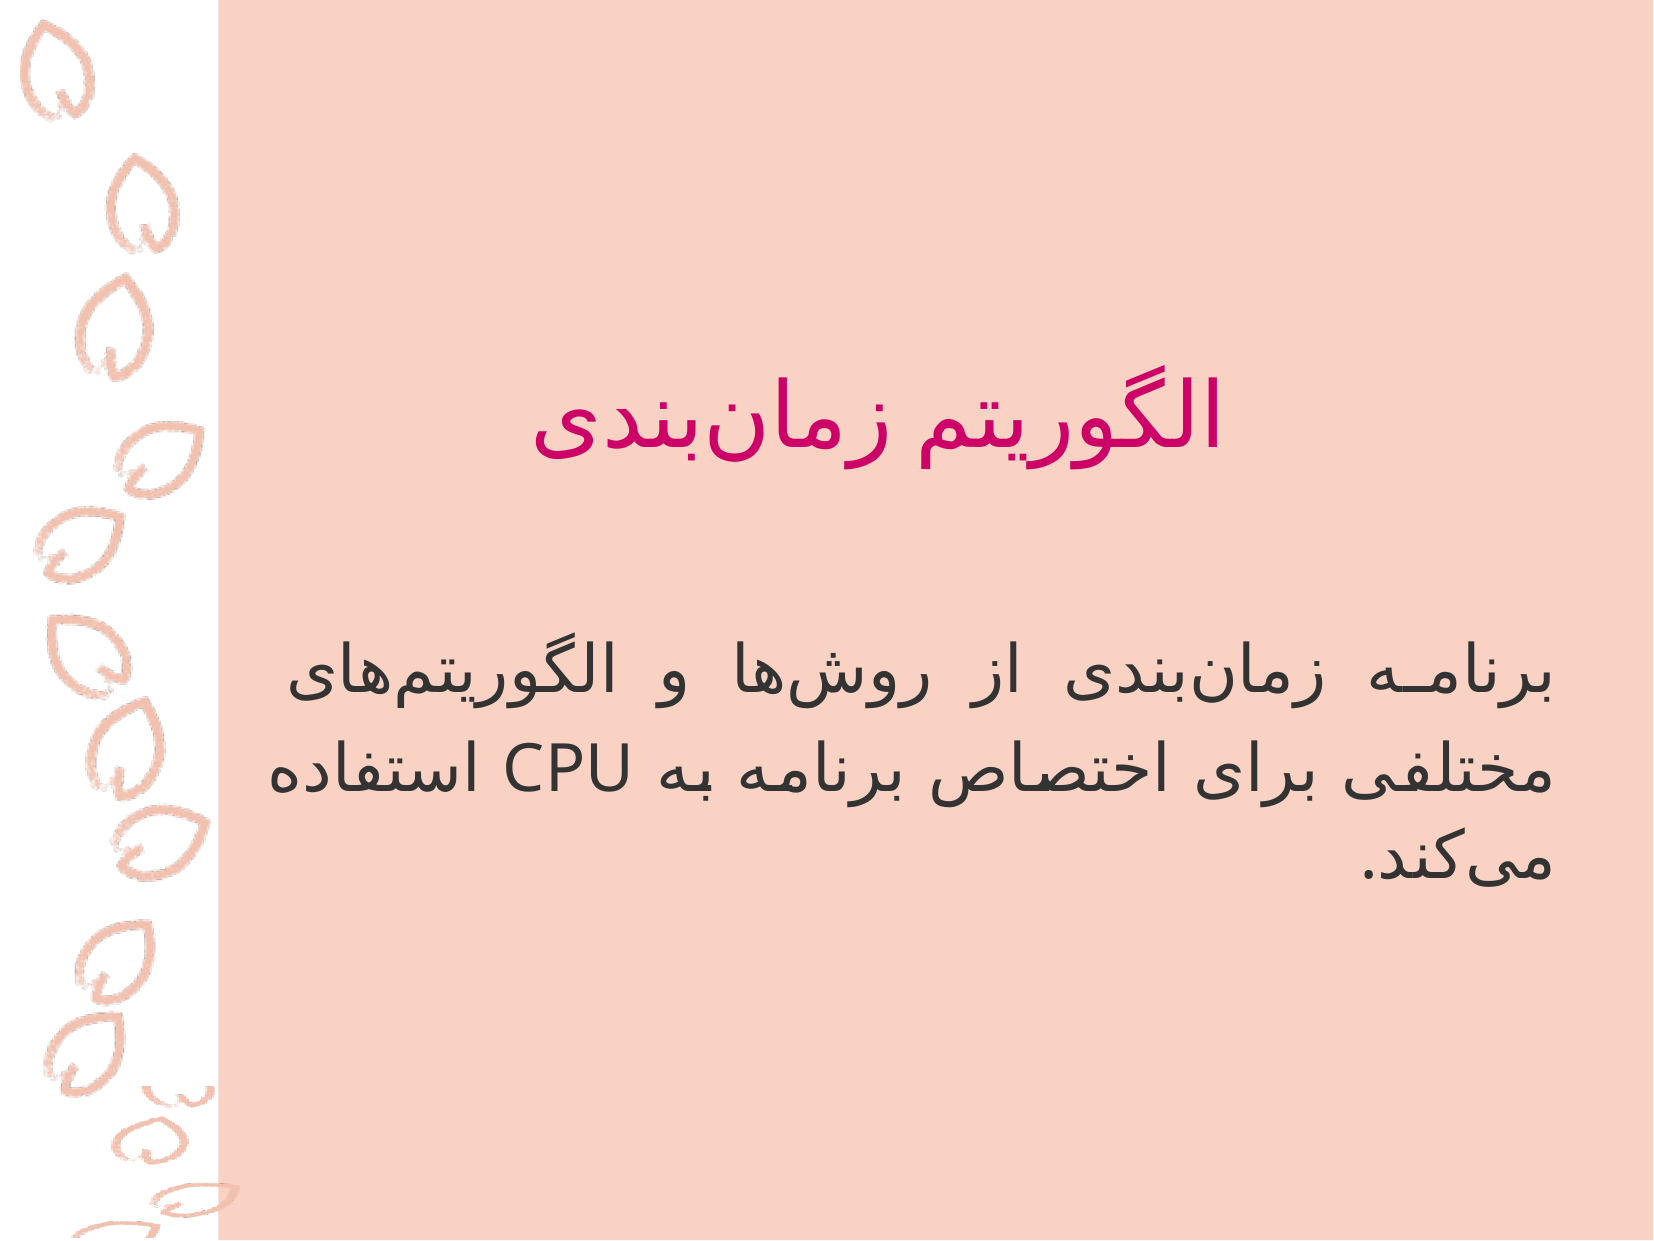

# الگوریتم زمان‌بندی
برنامه زمان‌بندی از روش‌ها و الگوریتم‌های مختلفی برای اختصاص برنامه به CPU استفاده می‌کند.